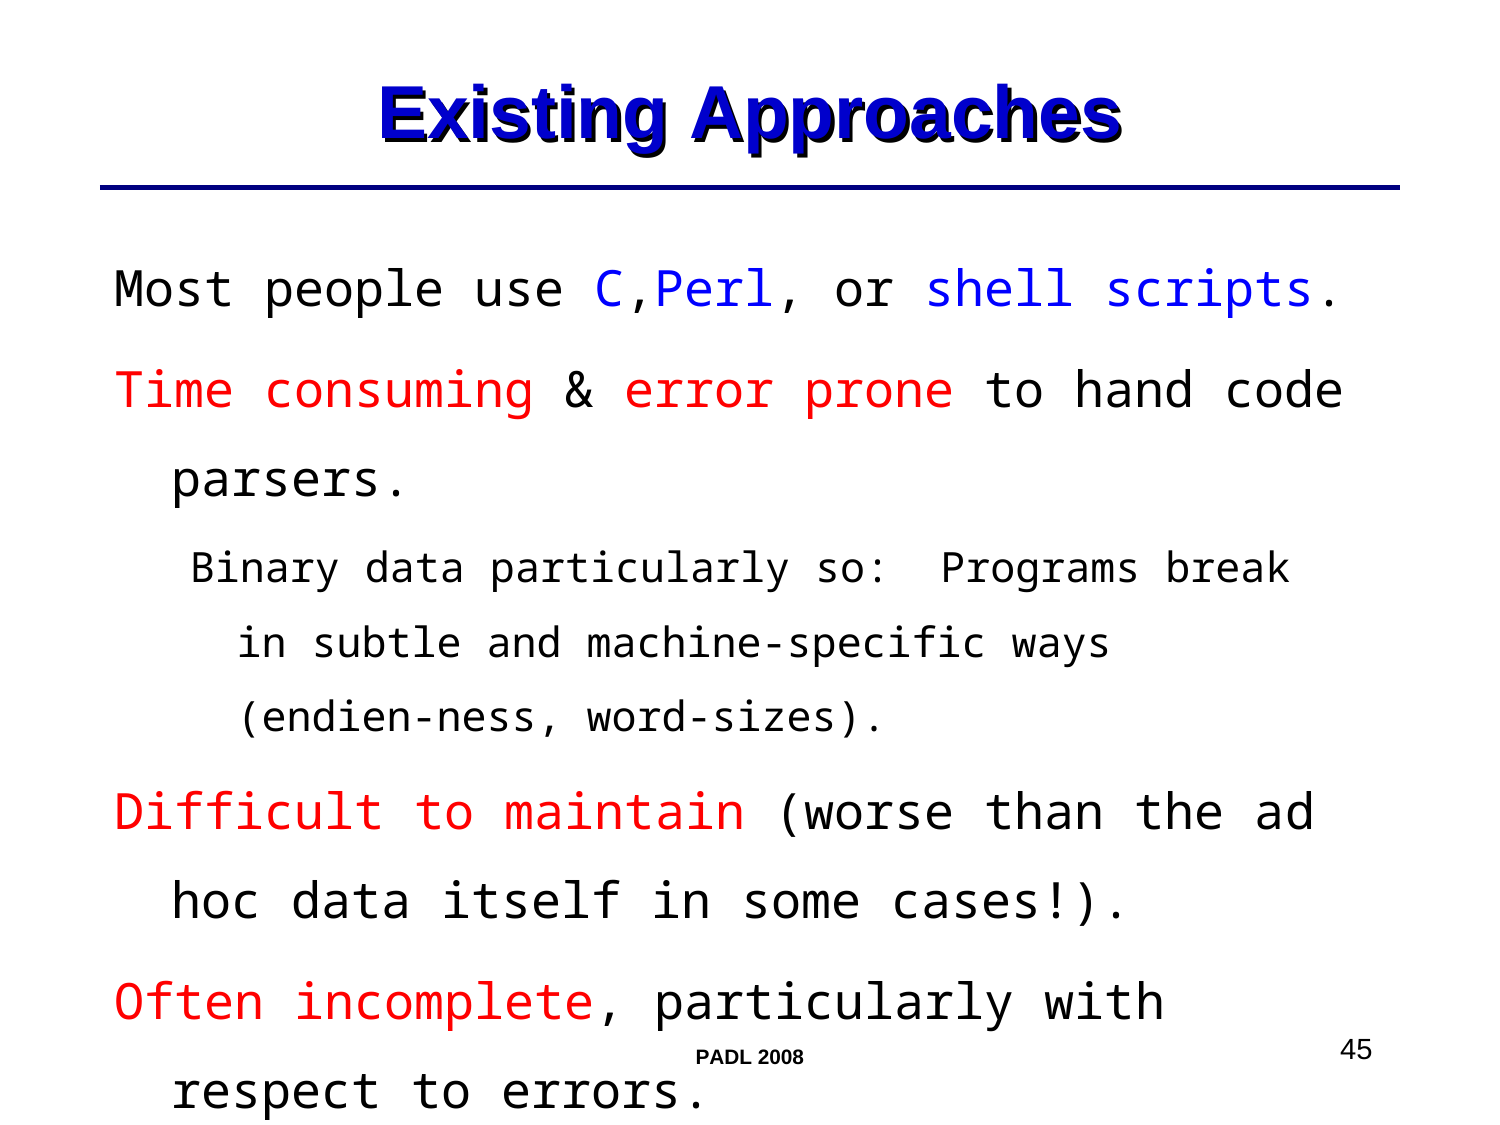

# Existing Approaches
Most people use C,Perl, or shell scripts.
Time consuming & error prone to hand code parsers.
Binary data particularly so: Programs break in subtle and machine-specific ways (endien-ness, word-sizes).
Difficult to maintain (worse than the ad hoc data itself in some cases!).
Often incomplete, particularly with respect to errors.
Error code, if written, swamps main-line computation. If not written, errors can corrupt “good” data.
45